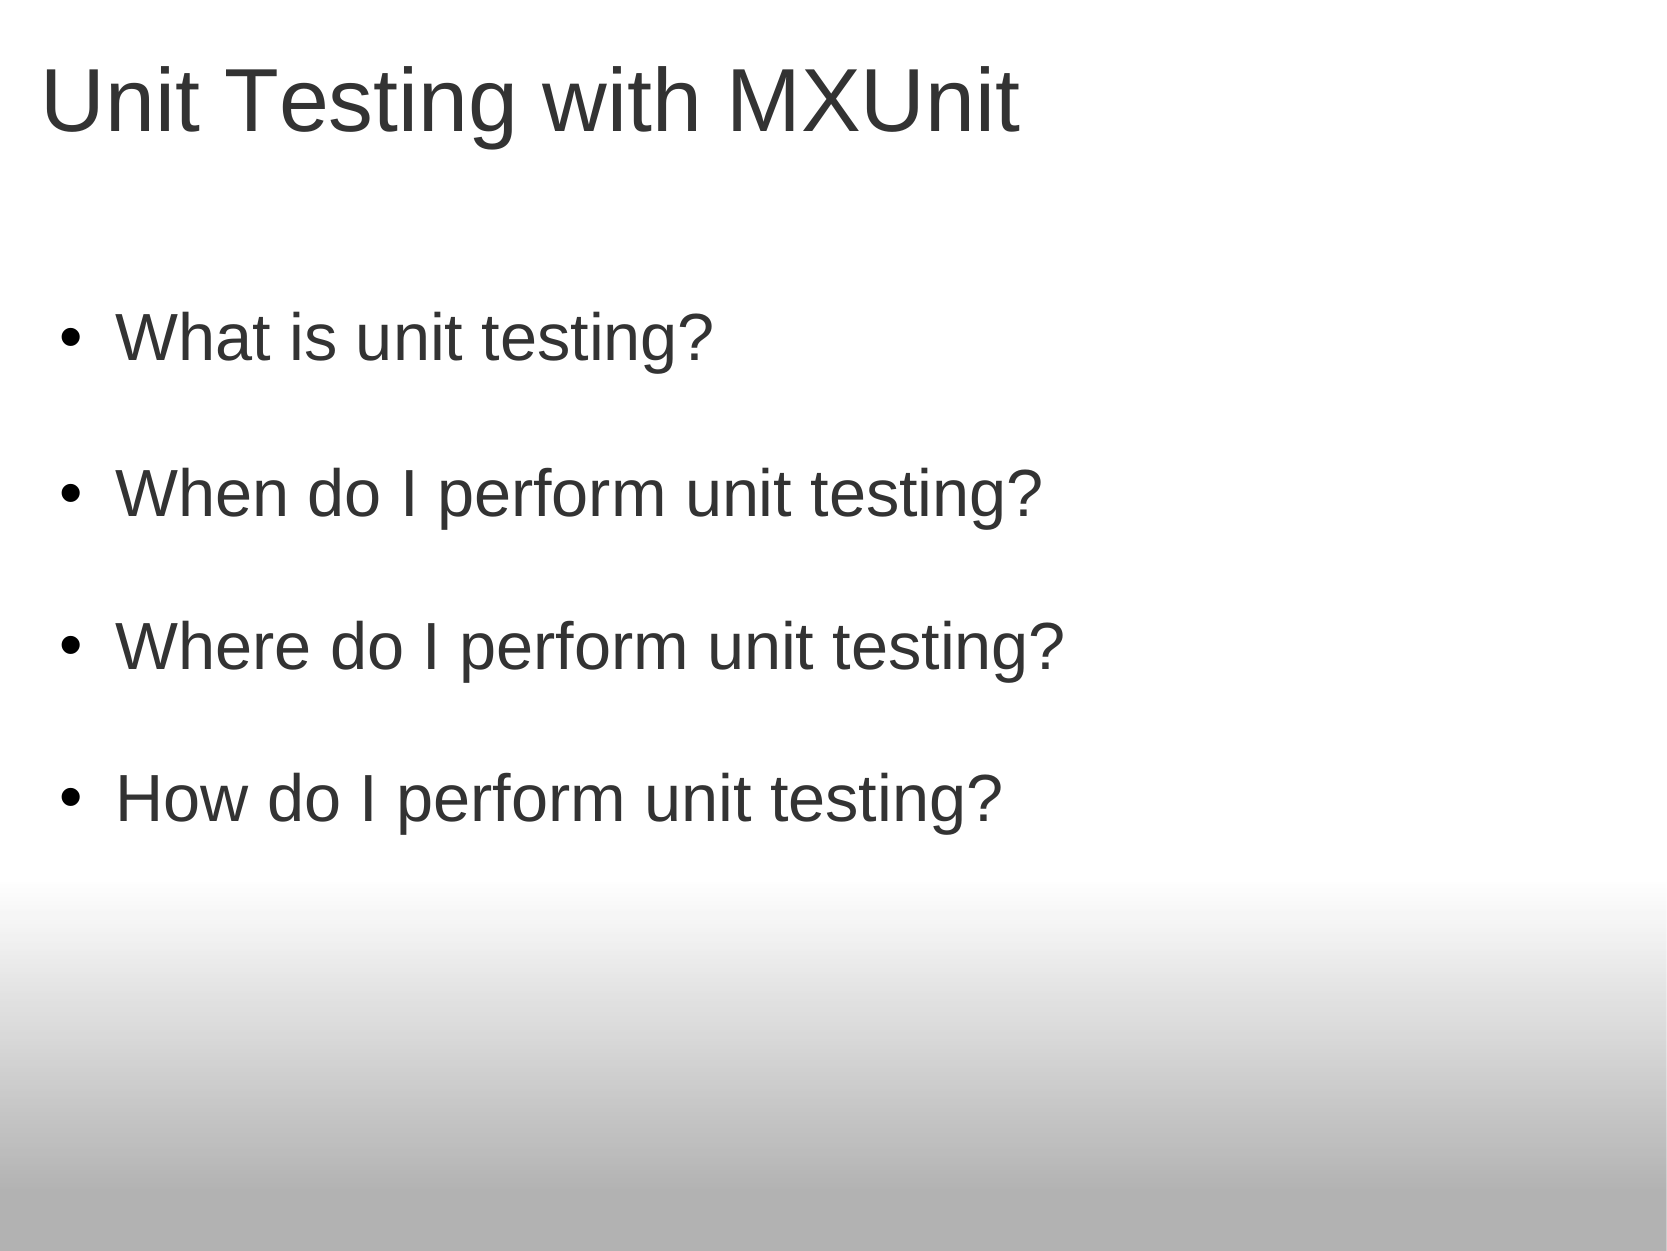

# Unit Testing with MXUnit
What is unit testing?
When do I perform unit testing?
Where do I perform unit testing?
How do I perform unit testing?